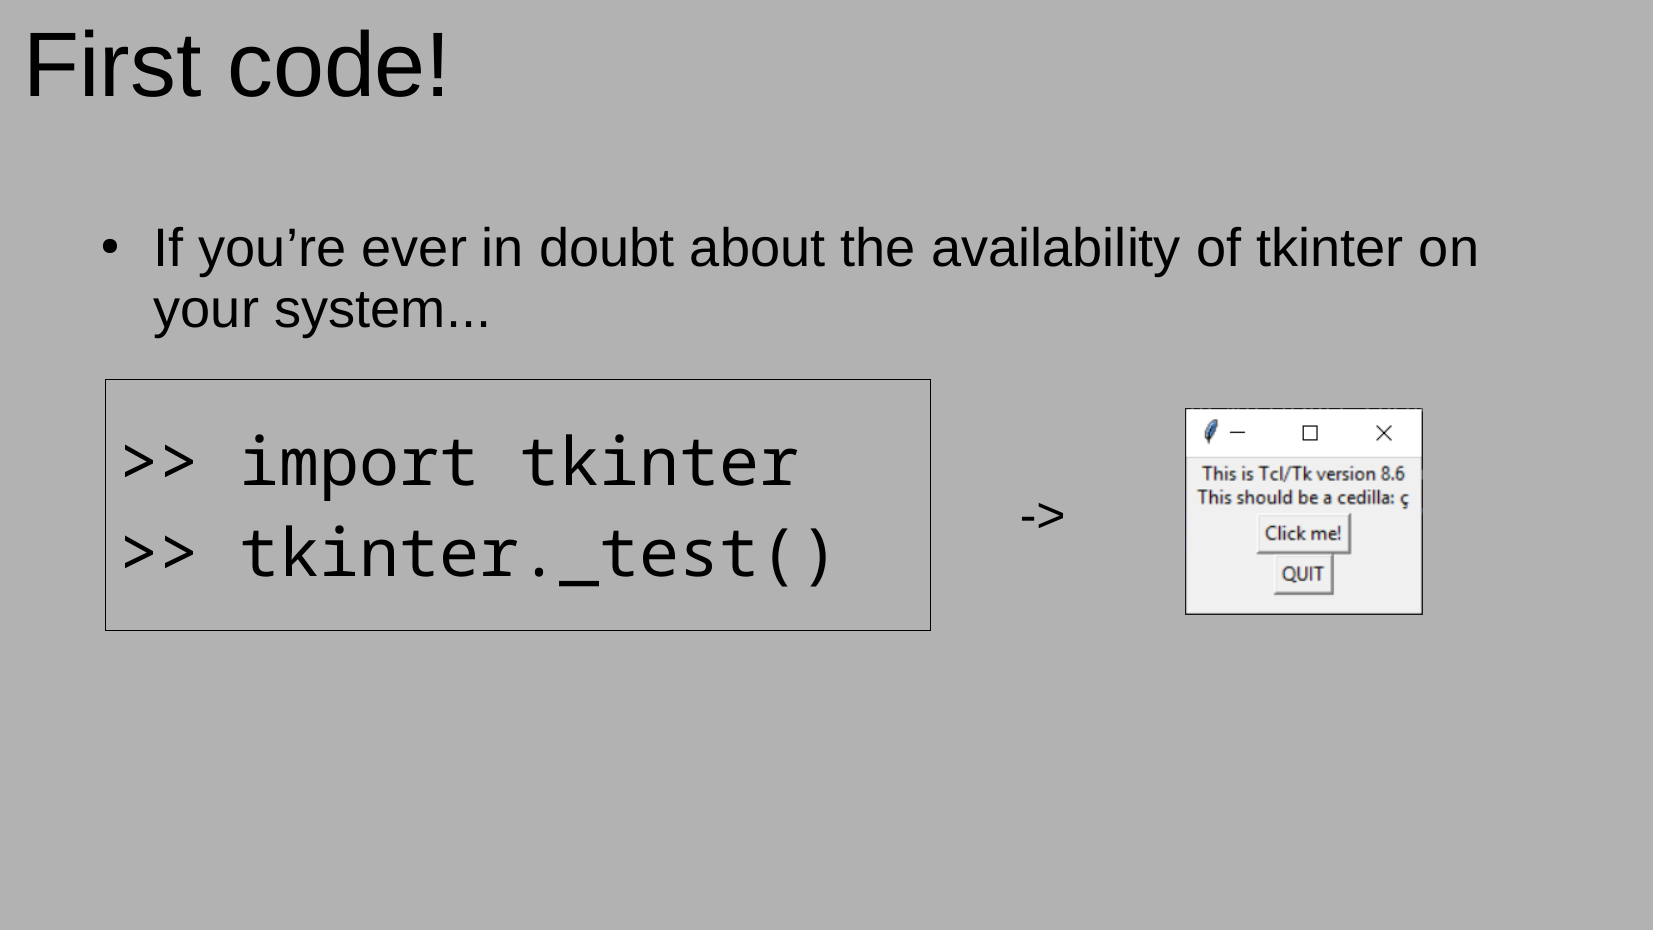

# First code!
If you’re ever in doubt about the availability of tkinter on your system...
>> import tkinter
>> tkinter._test()
->